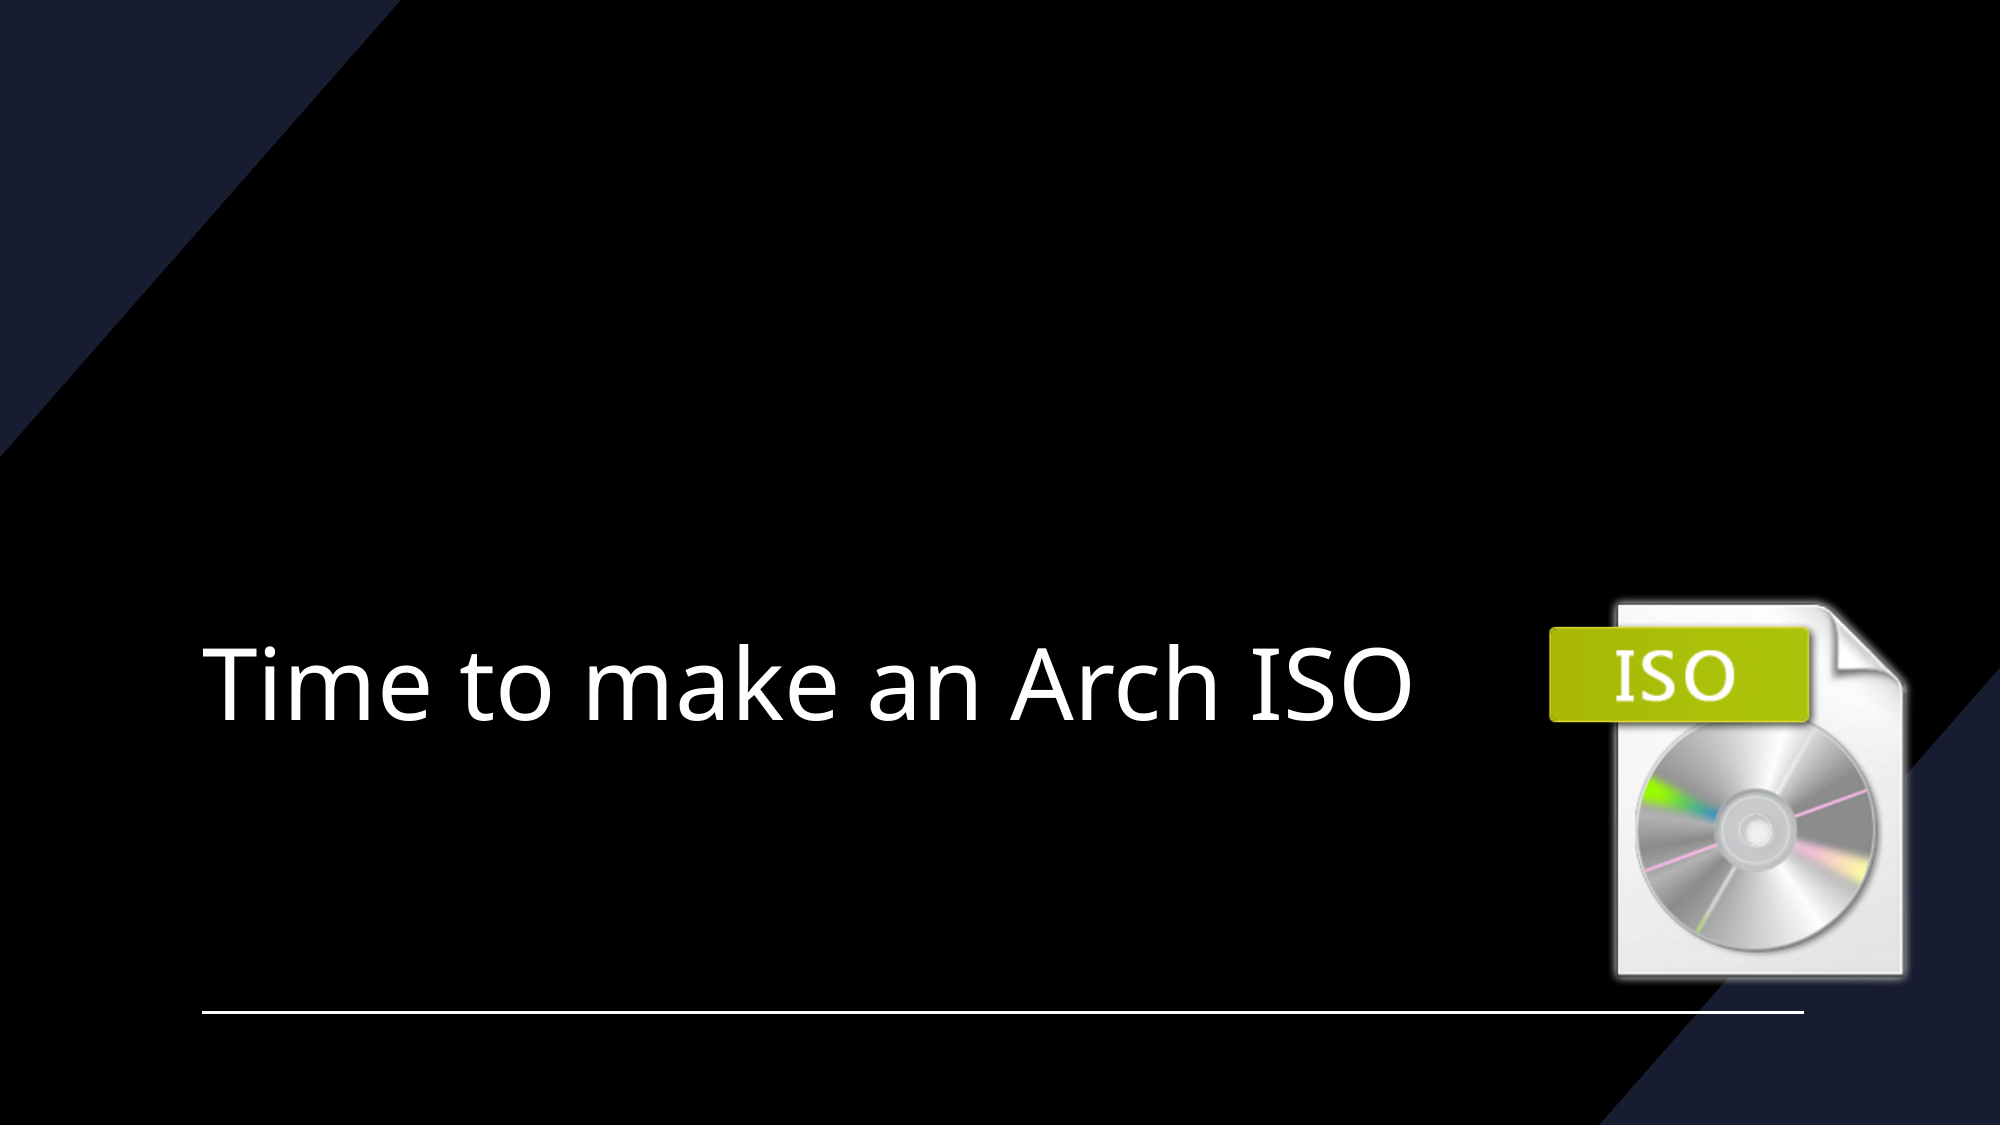

# Time to make an Arch ISO